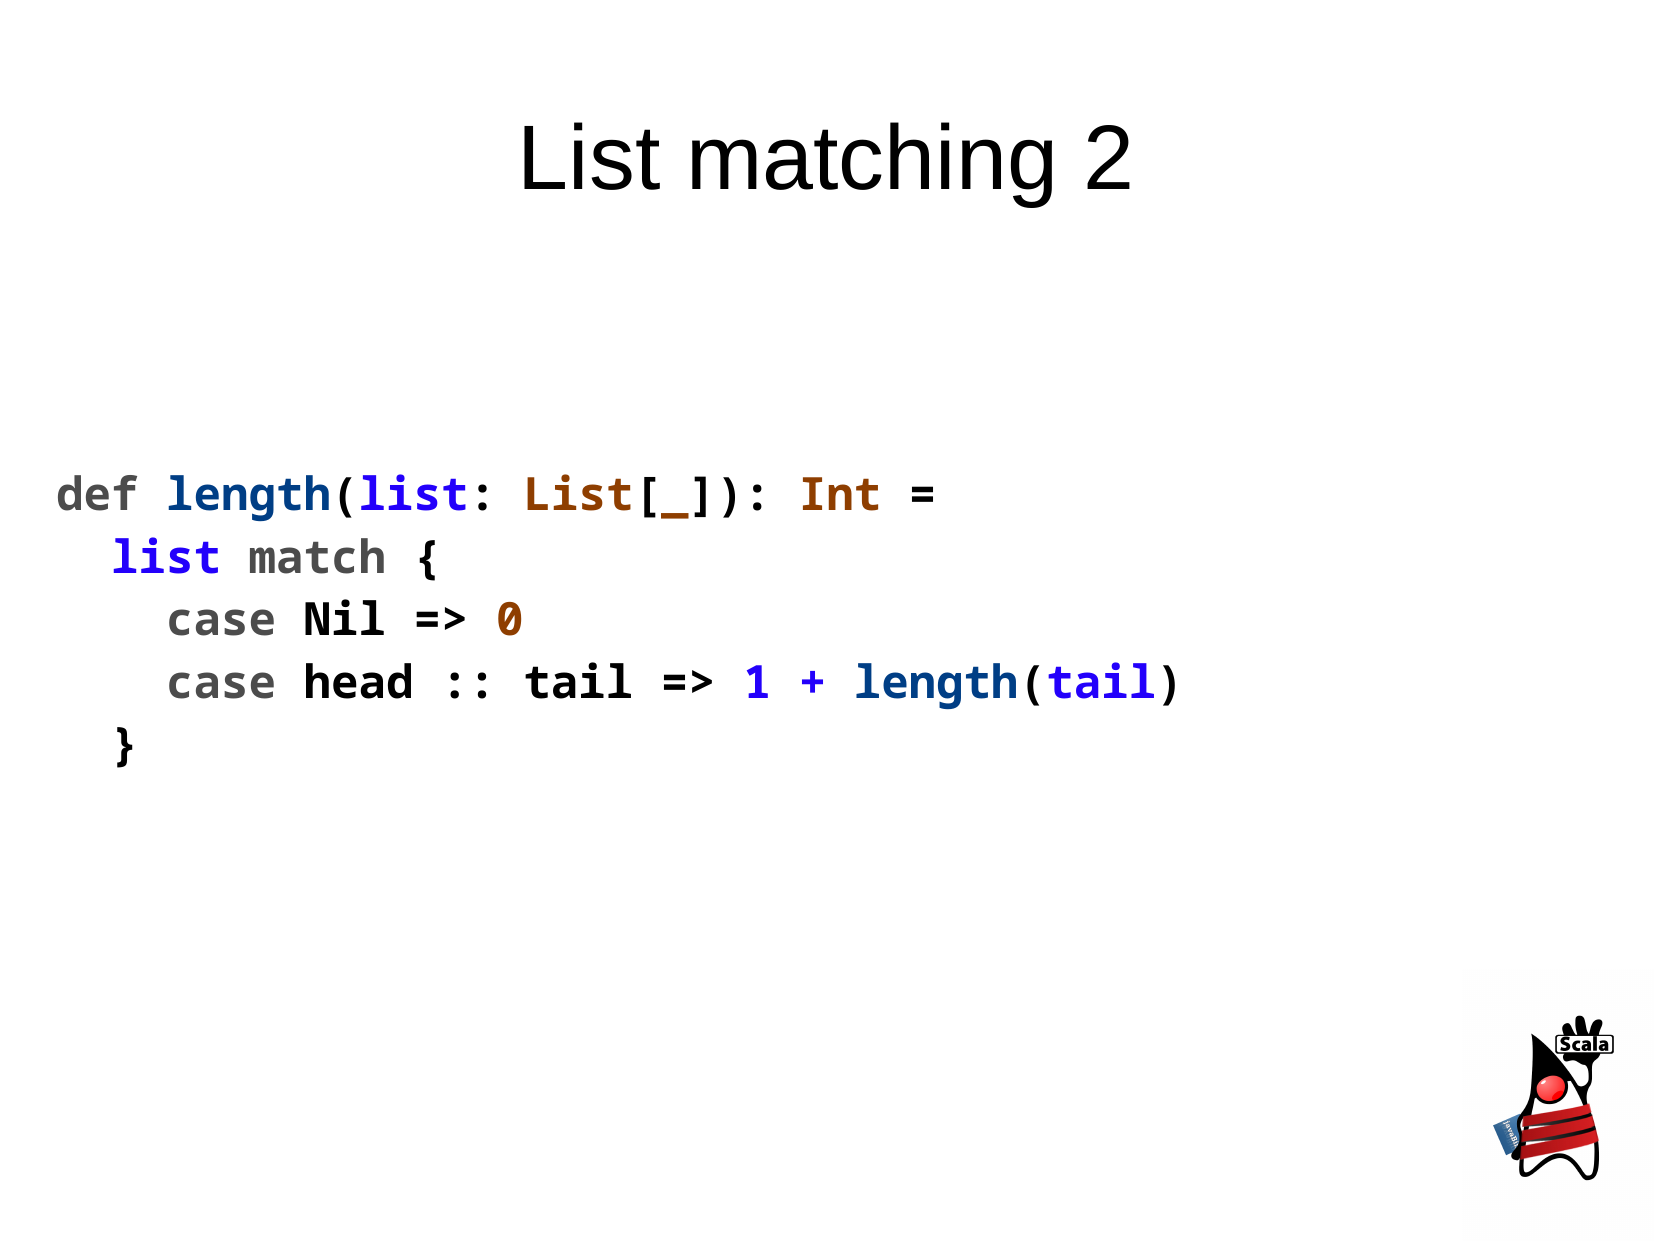

List matching 2
def length(list: List[_]): Int =
 list match {
 case Nil => 0
 case head :: tail => 1 + length(tail)
 }